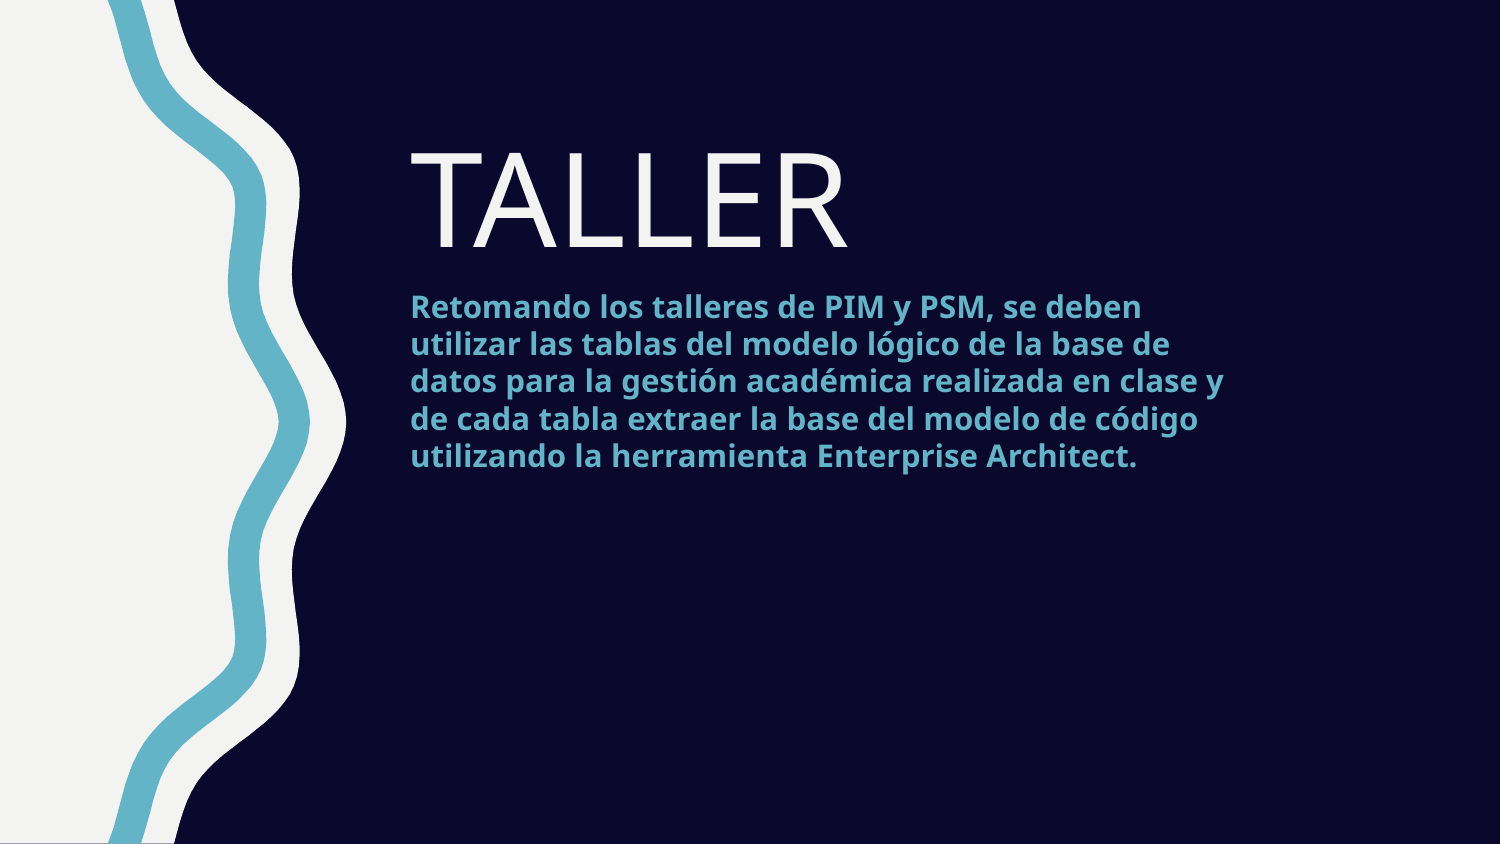

# TALLER
Retomando los talleres de PIM y PSM, se deben utilizar las tablas del modelo lógico de la base de datos para la gestión académica realizada en clase y de cada tabla extraer la base del modelo de código utilizando la herramienta Enterprise Architect.